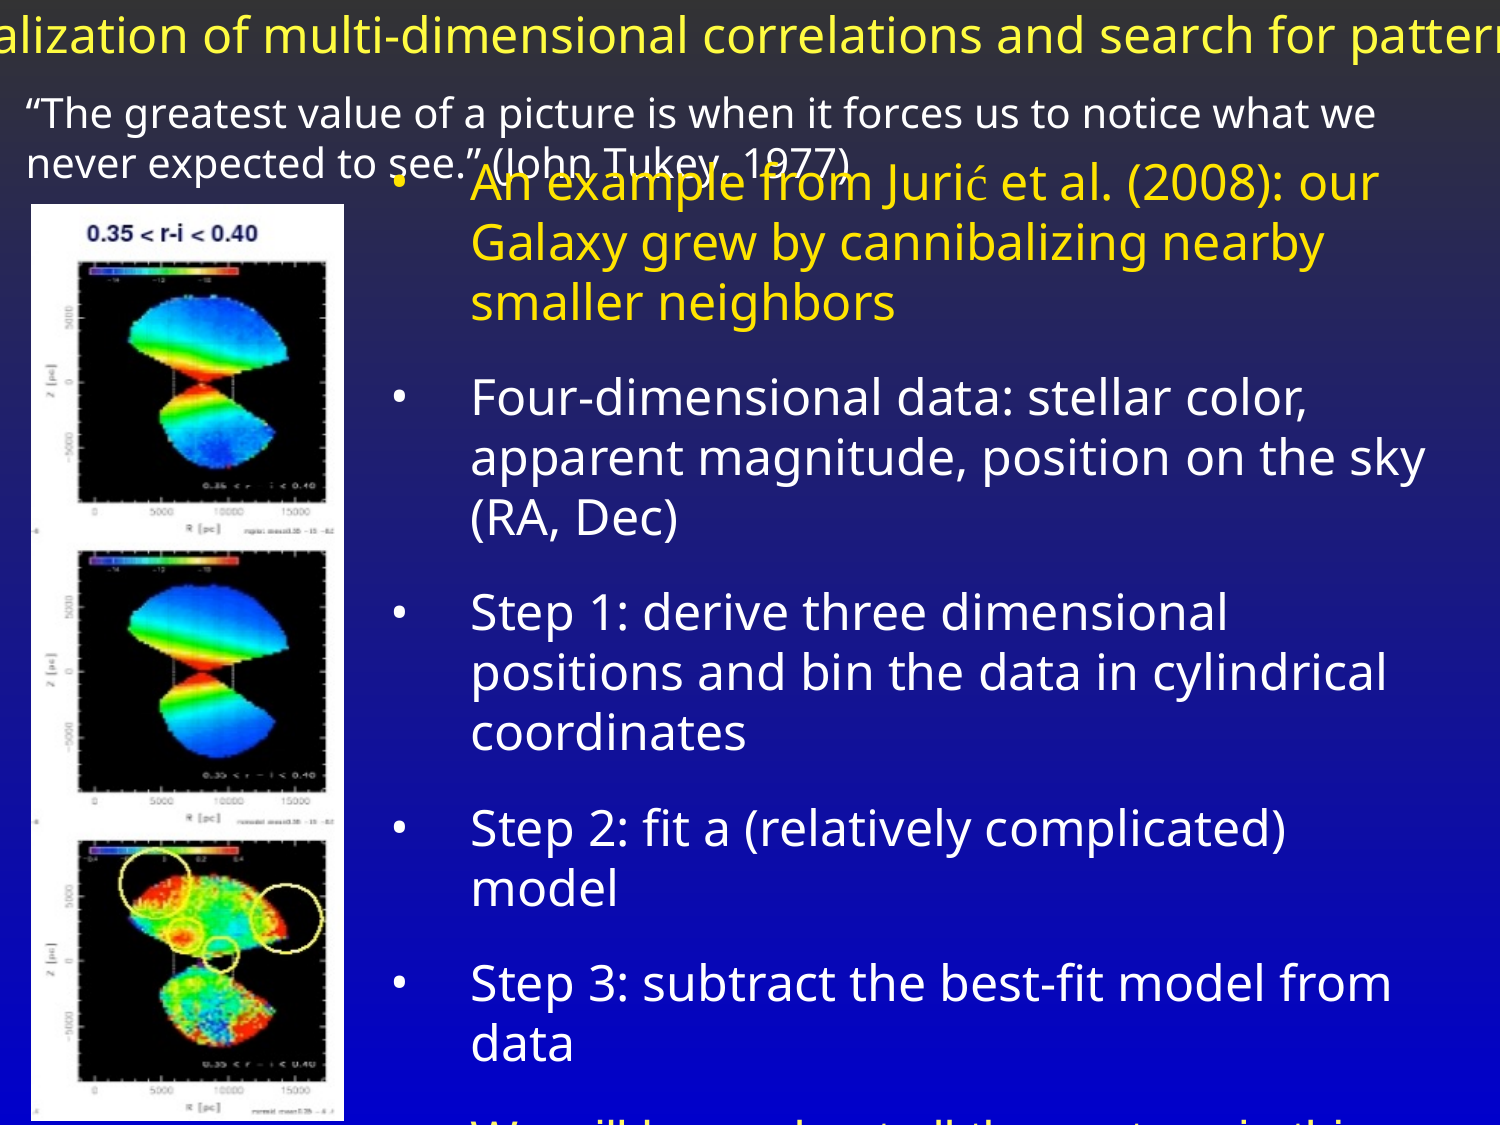

# An example from Jurić et al. (2008): our Galaxy grew by cannibalizing nearby smaller neighbors
Four-dimensional data: stellar color, apparent magnitude, position on the sky (RA, Dec)
Step 1: derive three dimensional positions and bin the data in cylindrical coordinates
Step 2: fit a (relatively complicated) model
Step 3: subtract the best-fit model from data
We will learn about all these steps in this class.
Visualization of multi-dimensional correlations and search for patterns
“The greatest value of a picture is when it forces us to notice what we never expected to see.” (John Tukey, 1977)